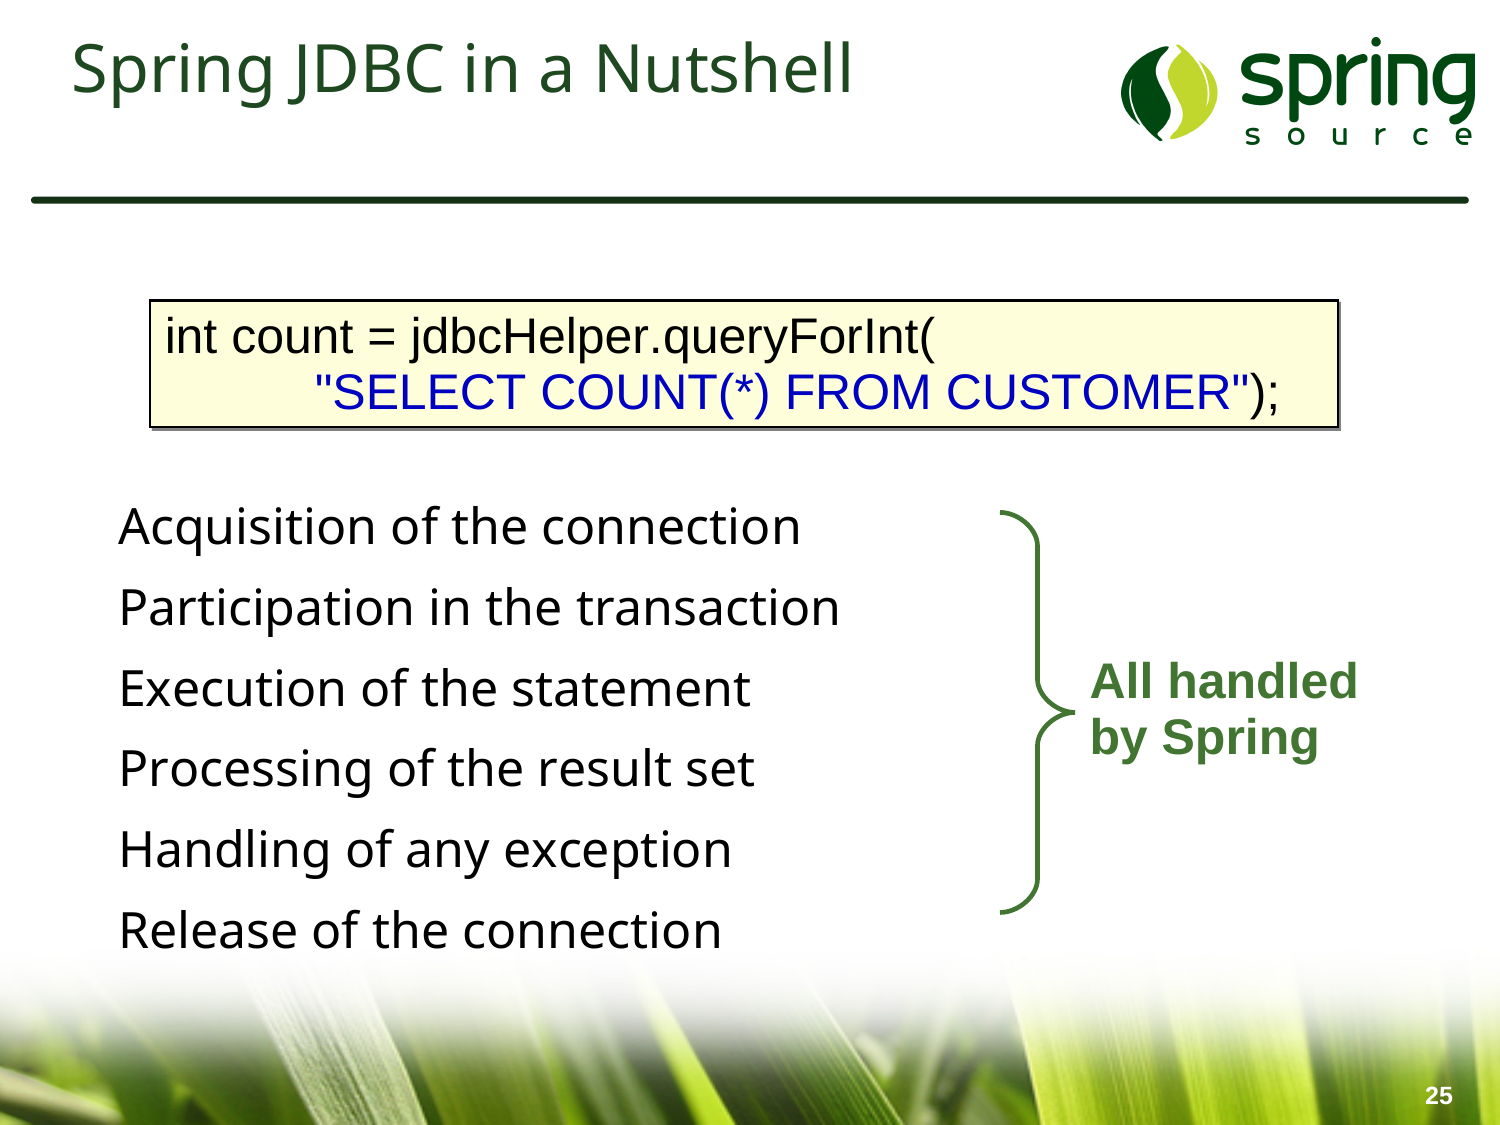

# Spring JDBC in a Nutshell
int count = jdbcHelper.queryForInt(
 	"SELECT COUNT(*) FROM CUSTOMER");
Acquisition of the connection
Participation in the transaction
Execution of the statement
Processing of the result set
Handling of any exception
Release of the connection
All handled by Spring